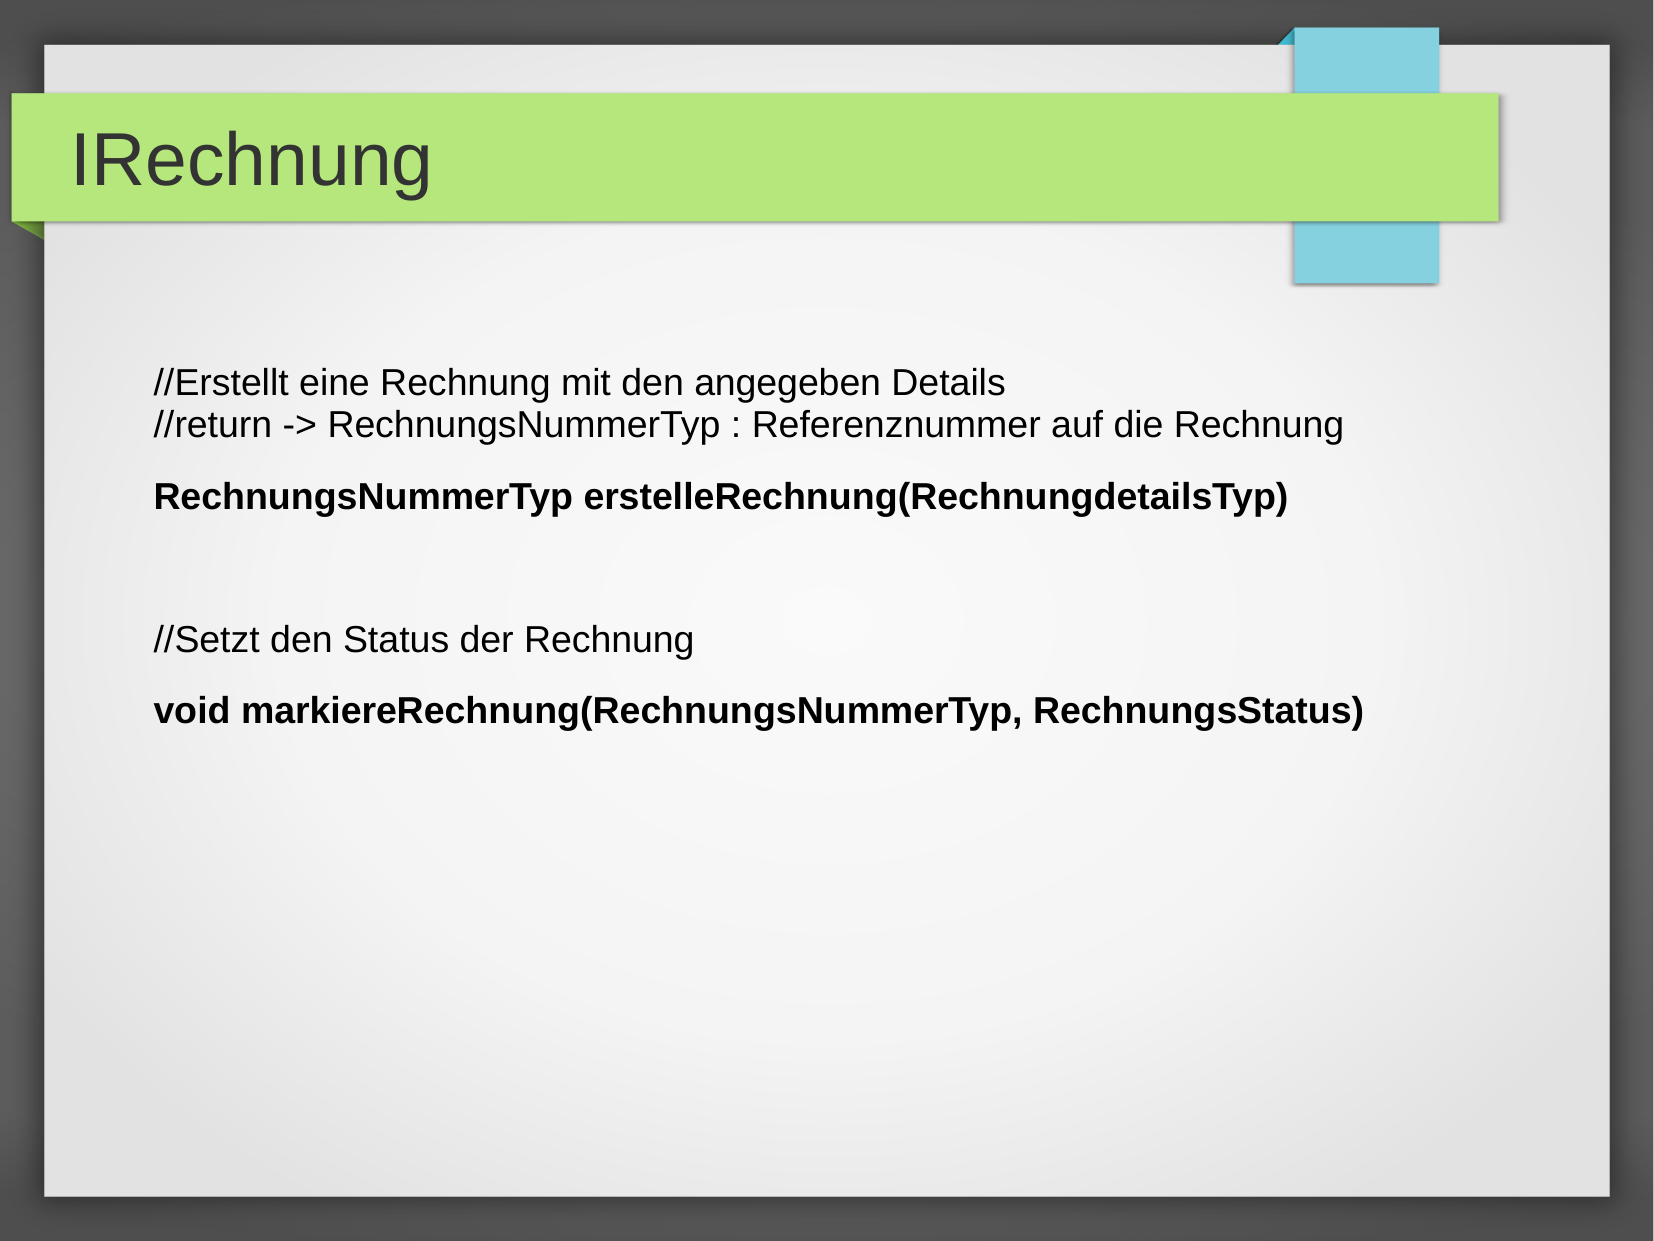

# IRechnung
//Erstellt eine Rechnung mit den angegeben Details
//return -> RechnungsNummerTyp : Referenznummer auf die Rechnung
RechnungsNummerTyp erstelleRechnung(RechnungdetailsTyp)
//Setzt den Status der Rechnung
void markiereRechnung(RechnungsNummerTyp, RechnungsStatus)